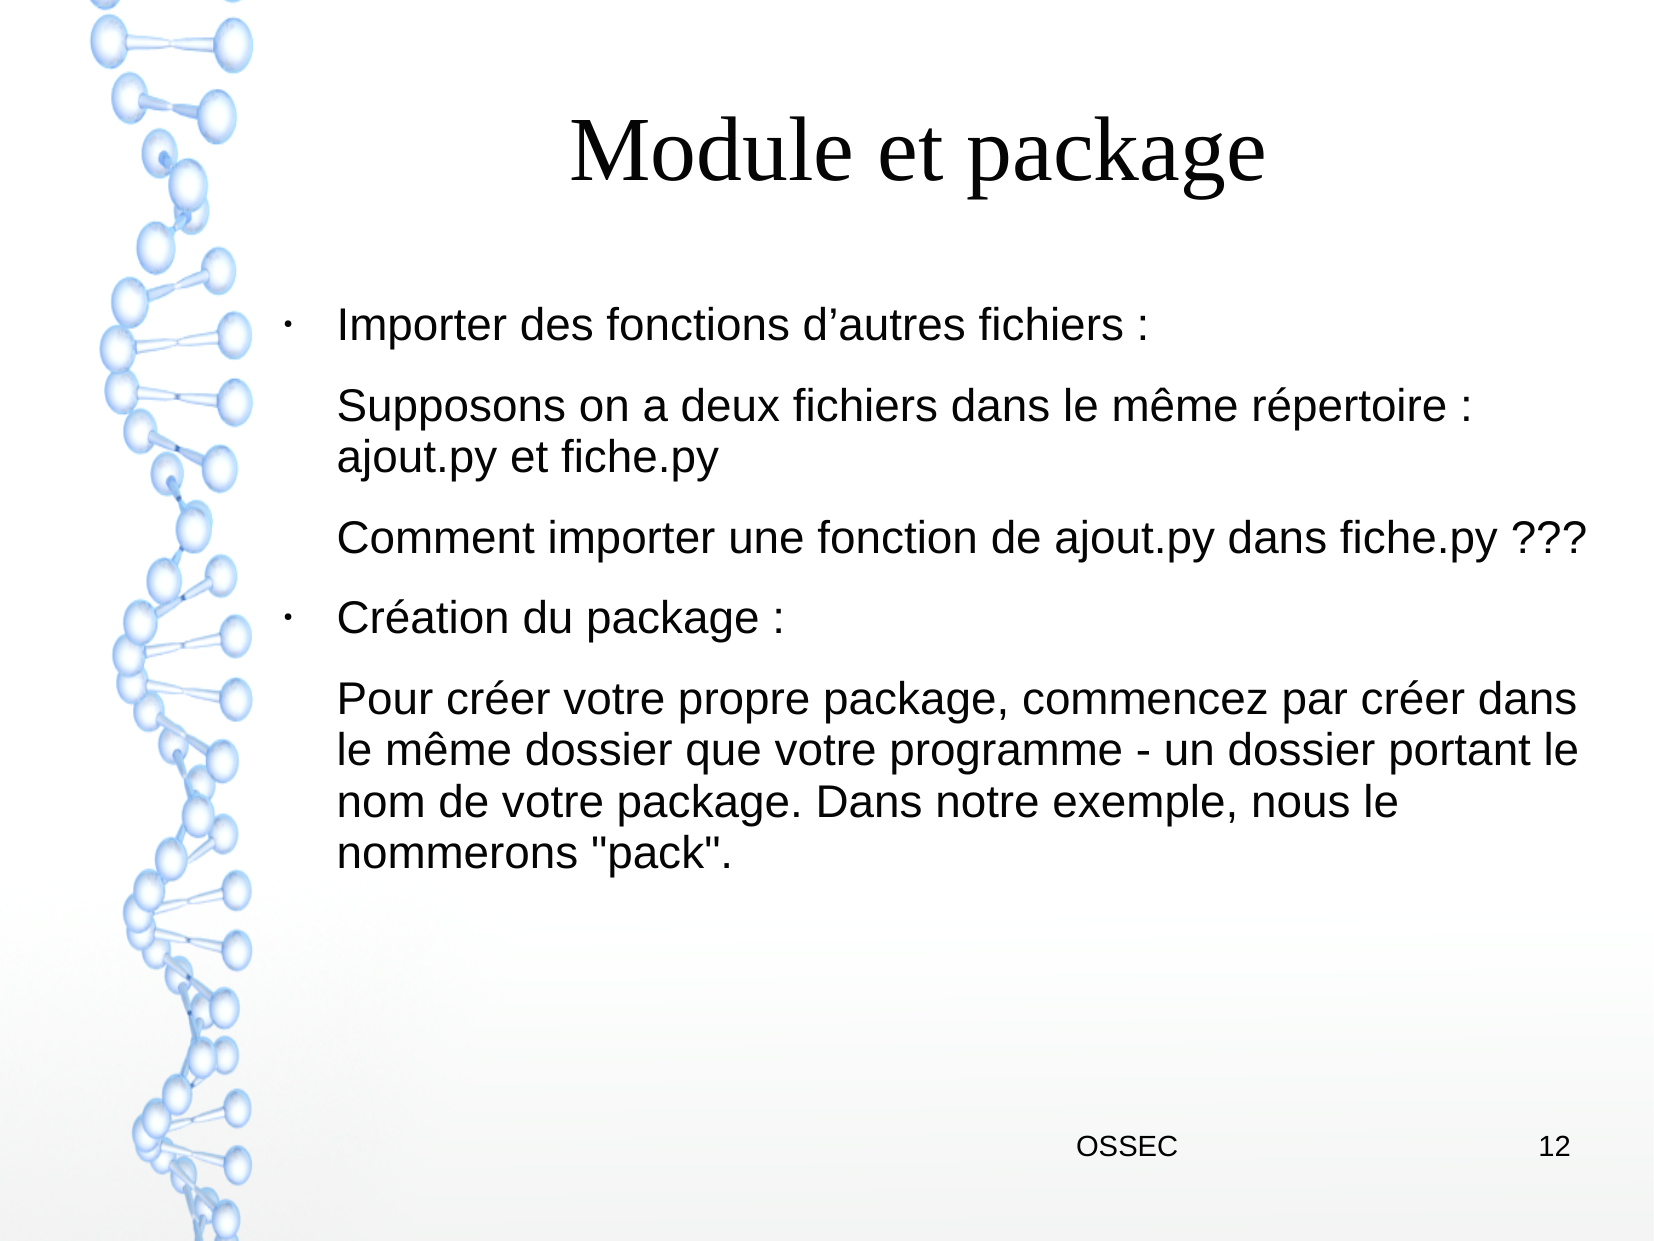

# Module et package
Importer des fonctions d’autres fichiers :
Supposons on a deux fichiers dans le même répertoire : ajout.py et fiche.py
Comment importer une fonction de ajout.py dans fiche.py ???
Création du package :
Pour créer votre propre package, commencez par créer dans le même dossier que votre programme - un dossier portant le nom de votre package. Dans notre exemple, nous le nommerons "pack".
OSSEC
12